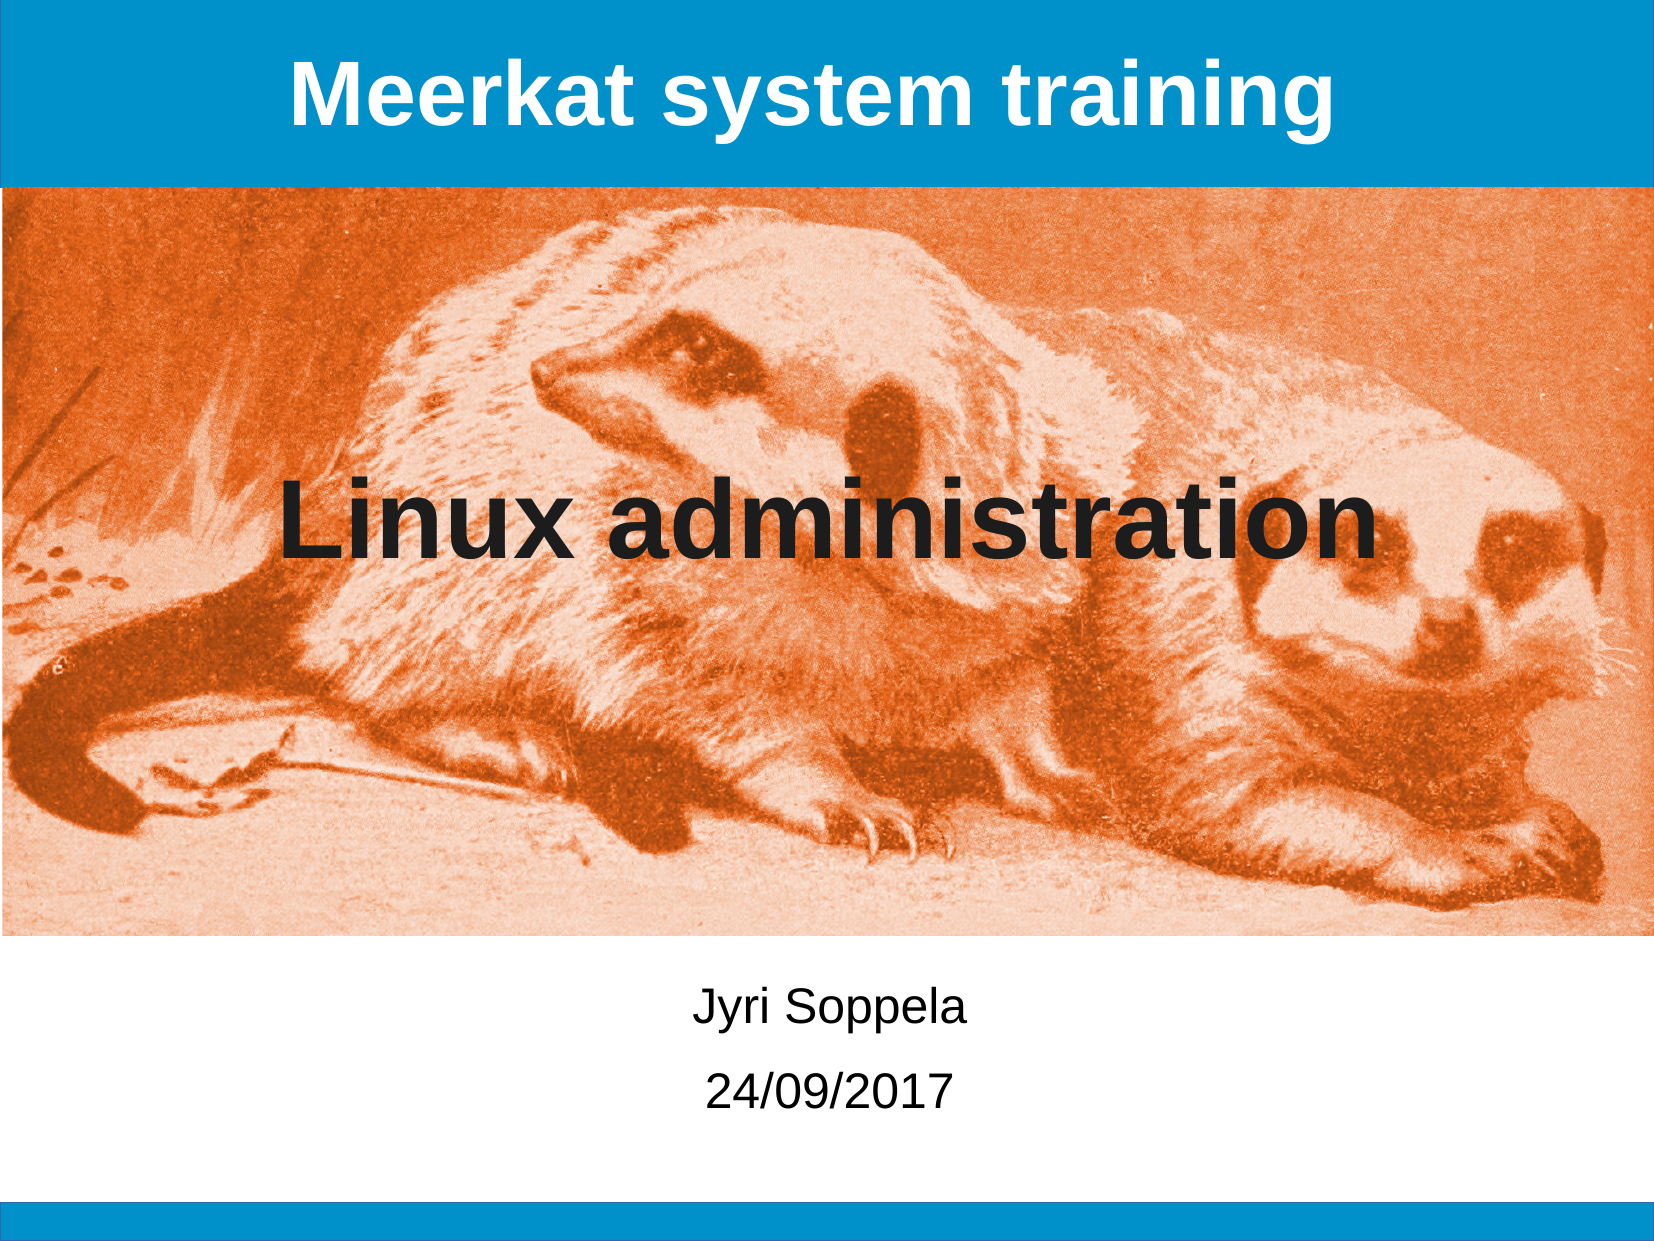

# Meerkat system training
Linux administration
Jyri Soppela
24/09/2017